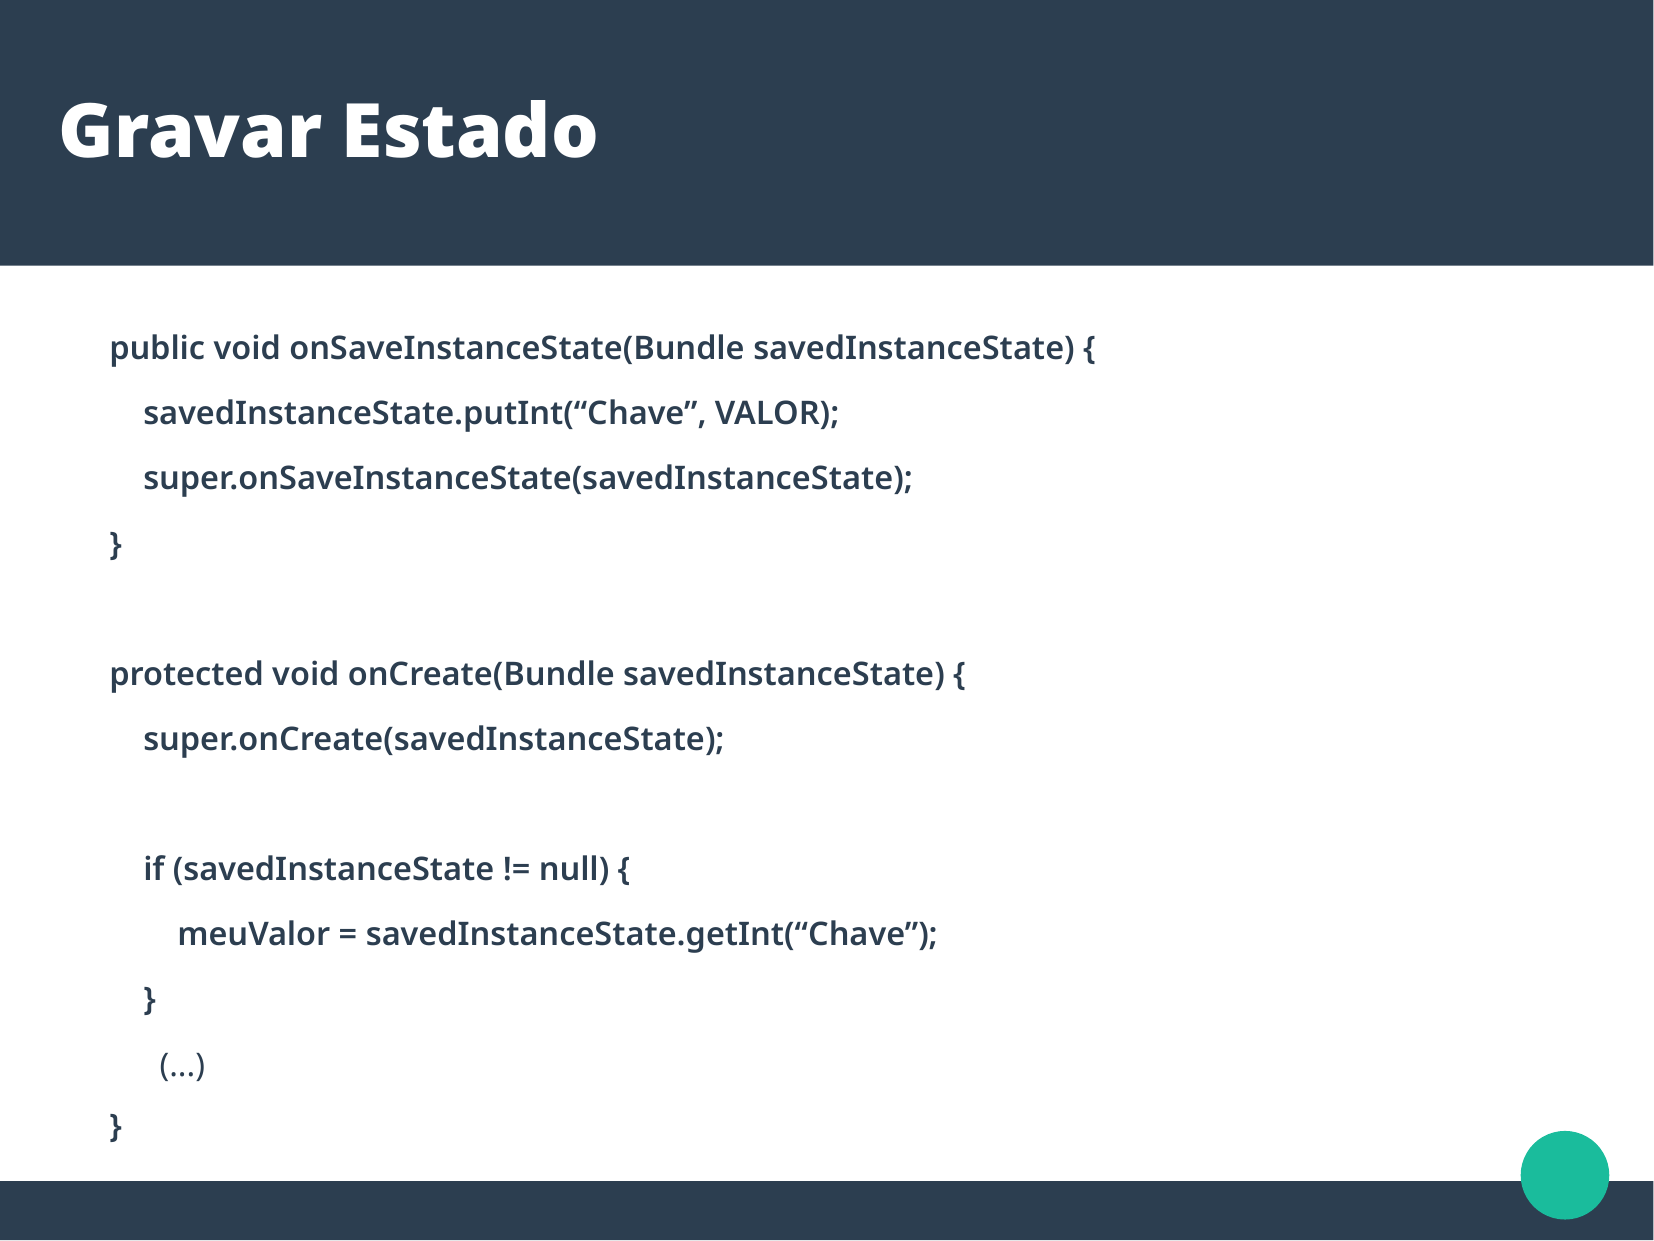

# Gravar Estado
public void onSaveInstanceState(Bundle savedInstanceState) {
 savedInstanceState.putInt(“Chave”, VALOR);
 super.onSaveInstanceState(savedInstanceState);
}
protected void onCreate(Bundle savedInstanceState) {
 super.onCreate(savedInstanceState);
 if (savedInstanceState != null) {
 meuValor = savedInstanceState.getInt(“Chave”);
 }
(...)
}